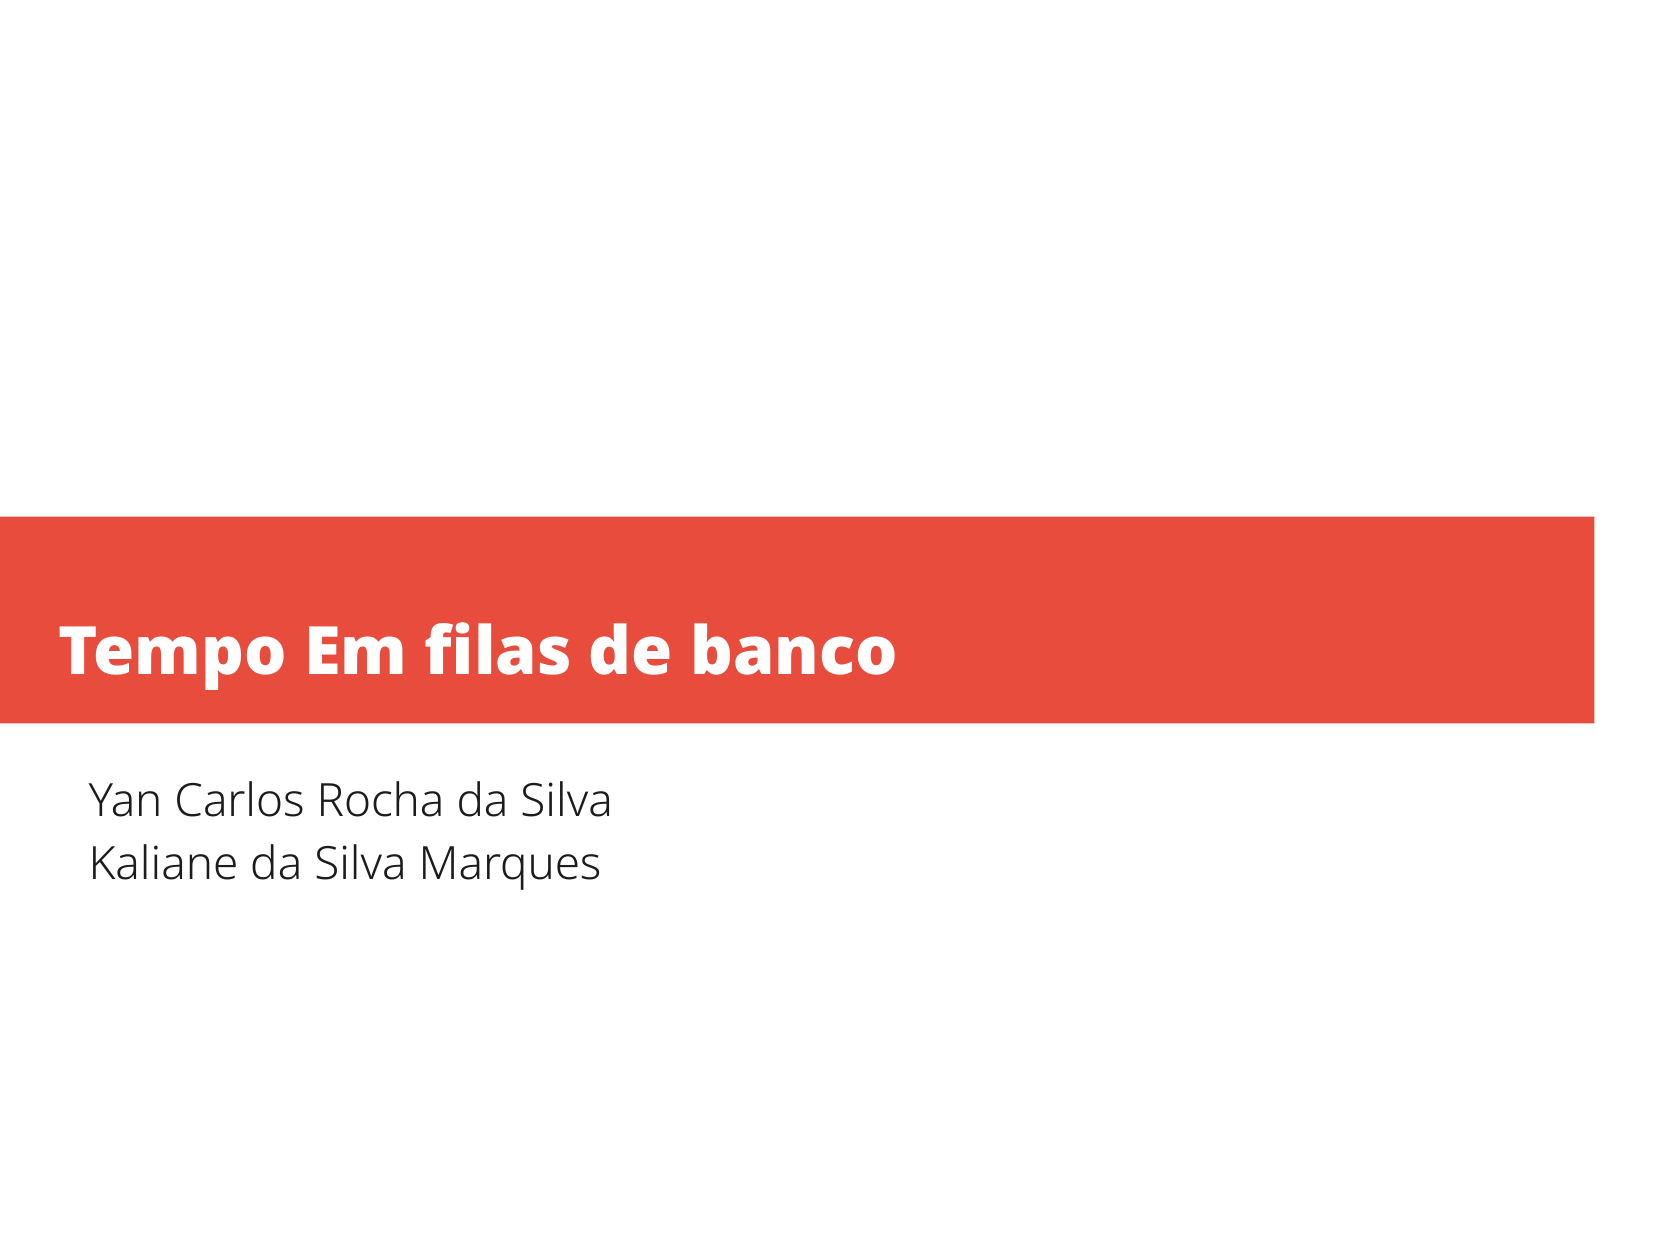

# Tempo Em filas de banco
Yan Carlos Rocha da Silva
Kaliane da Silva Marques